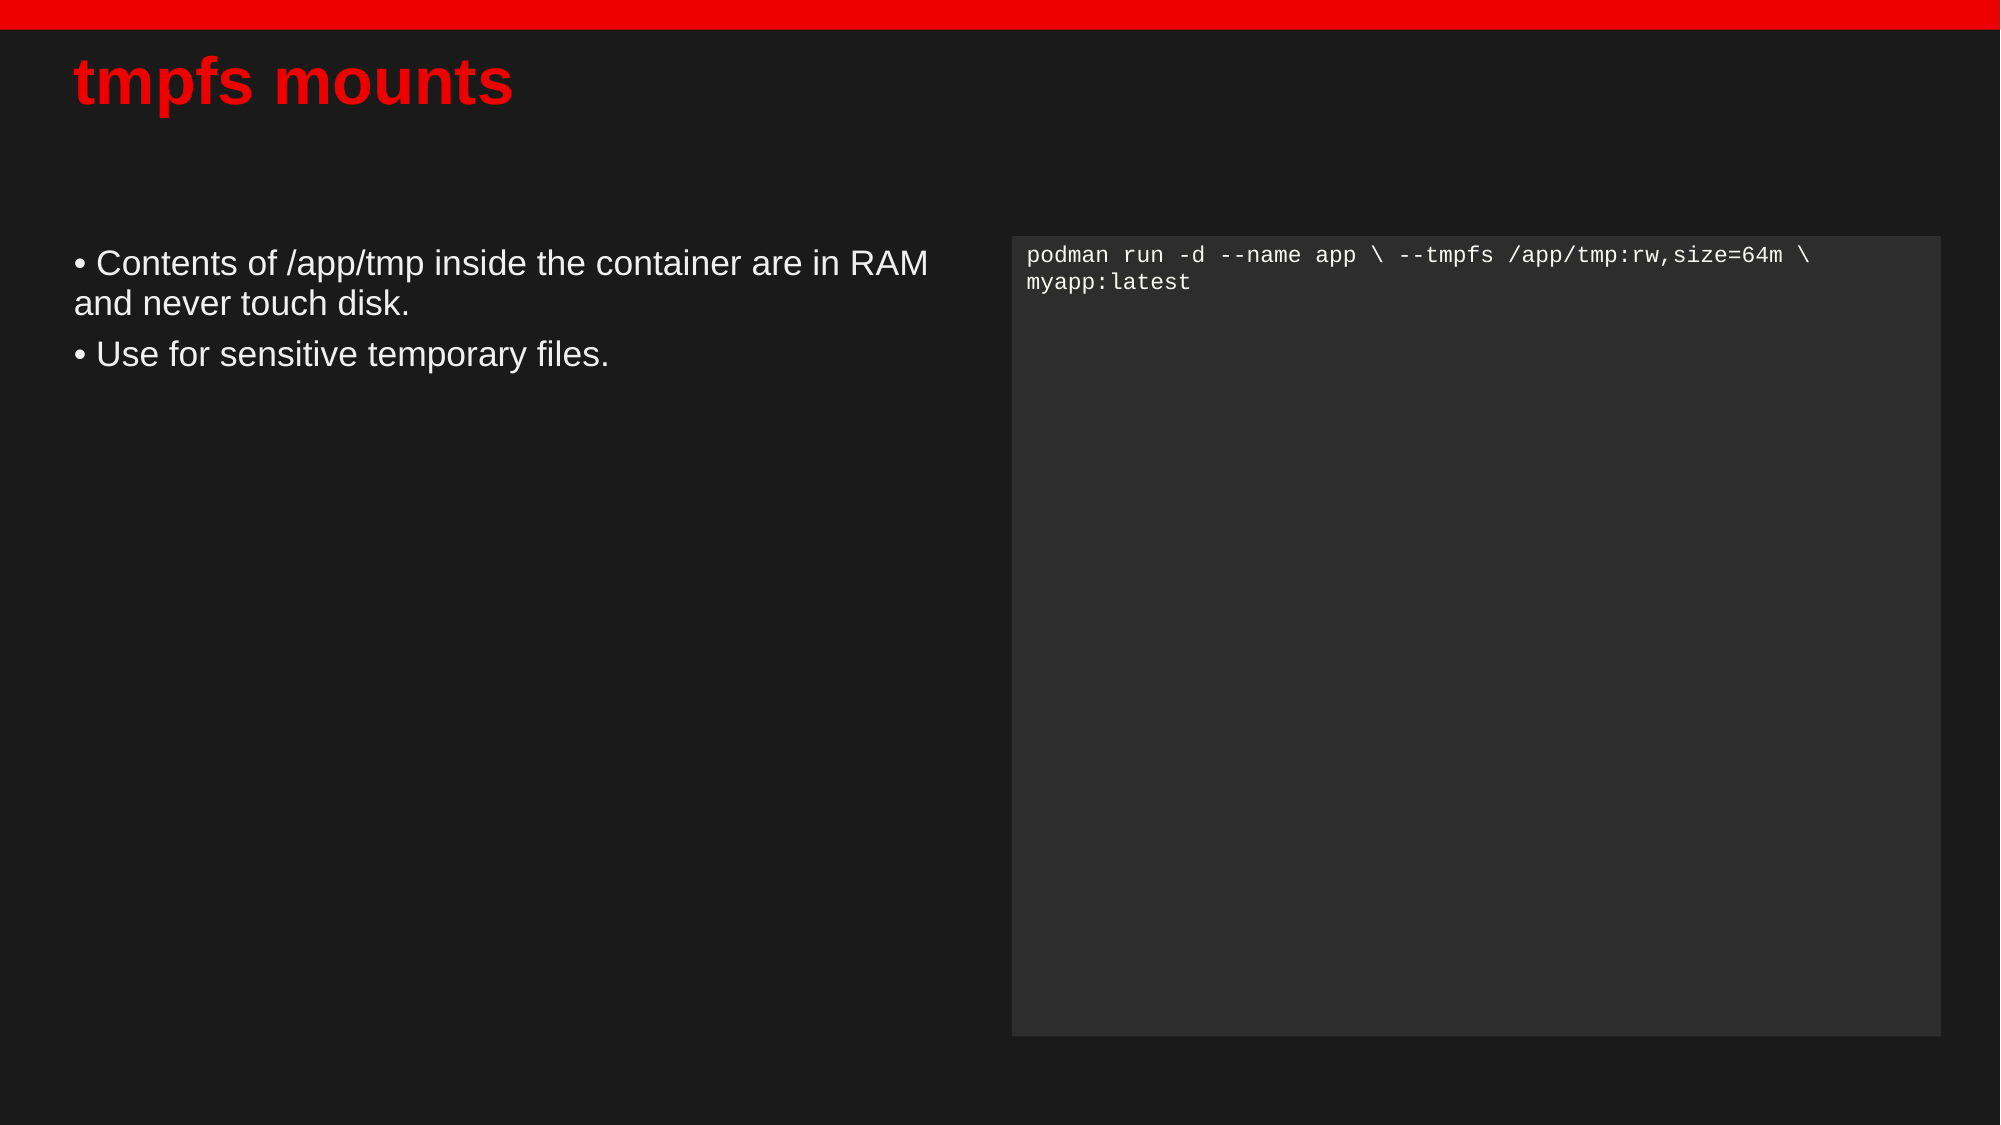

tmpfs mounts
• Contents of /app/tmp inside the container are in RAM and never touch disk.
• Use for sensitive temporary files.
podman run -d --name app \ --tmpfs /app/tmp:rw,size=64m \ myapp:latest